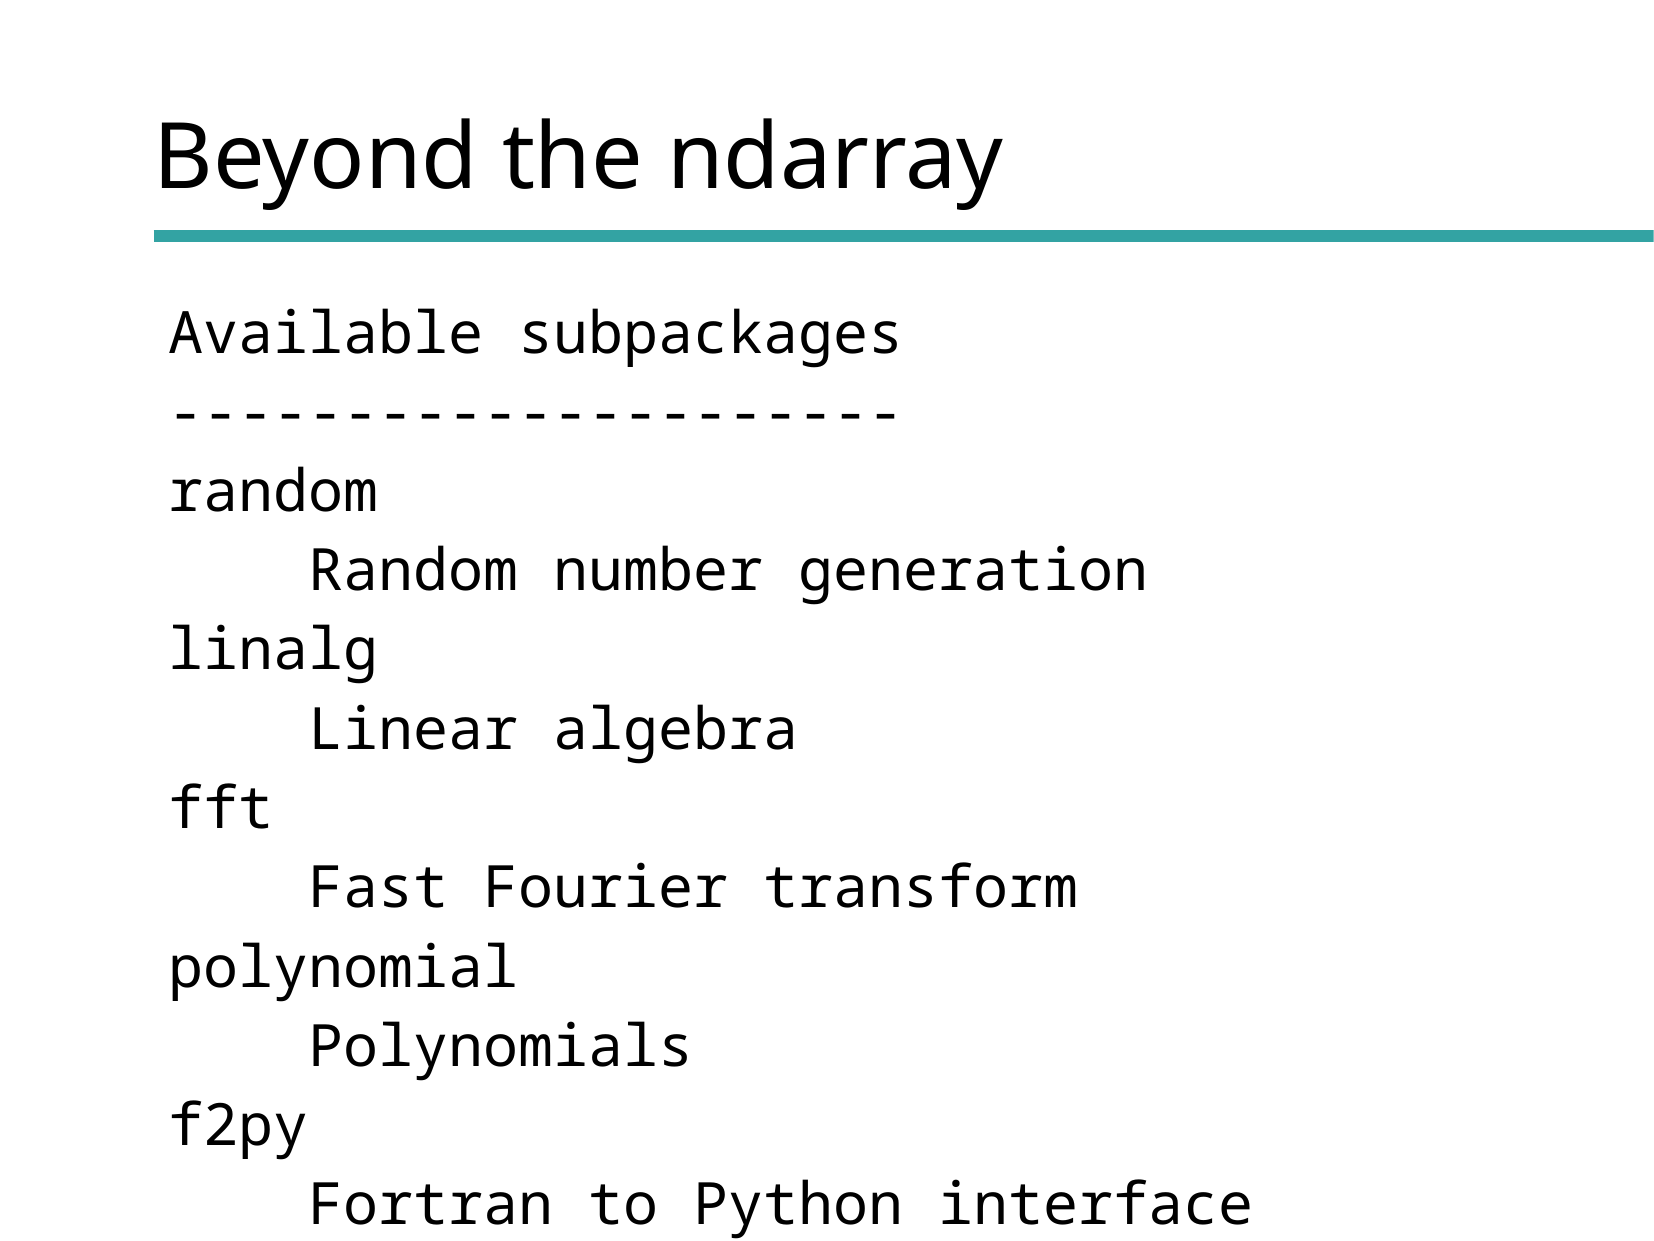

# Beyond the ndarray
Available subpackages
---------------------
random
 Random number generation
linalg
 Linear algebra
fft
 Fast Fourier transform
polynomial
 Polynomials
f2py
 Fortran to Python interface generator